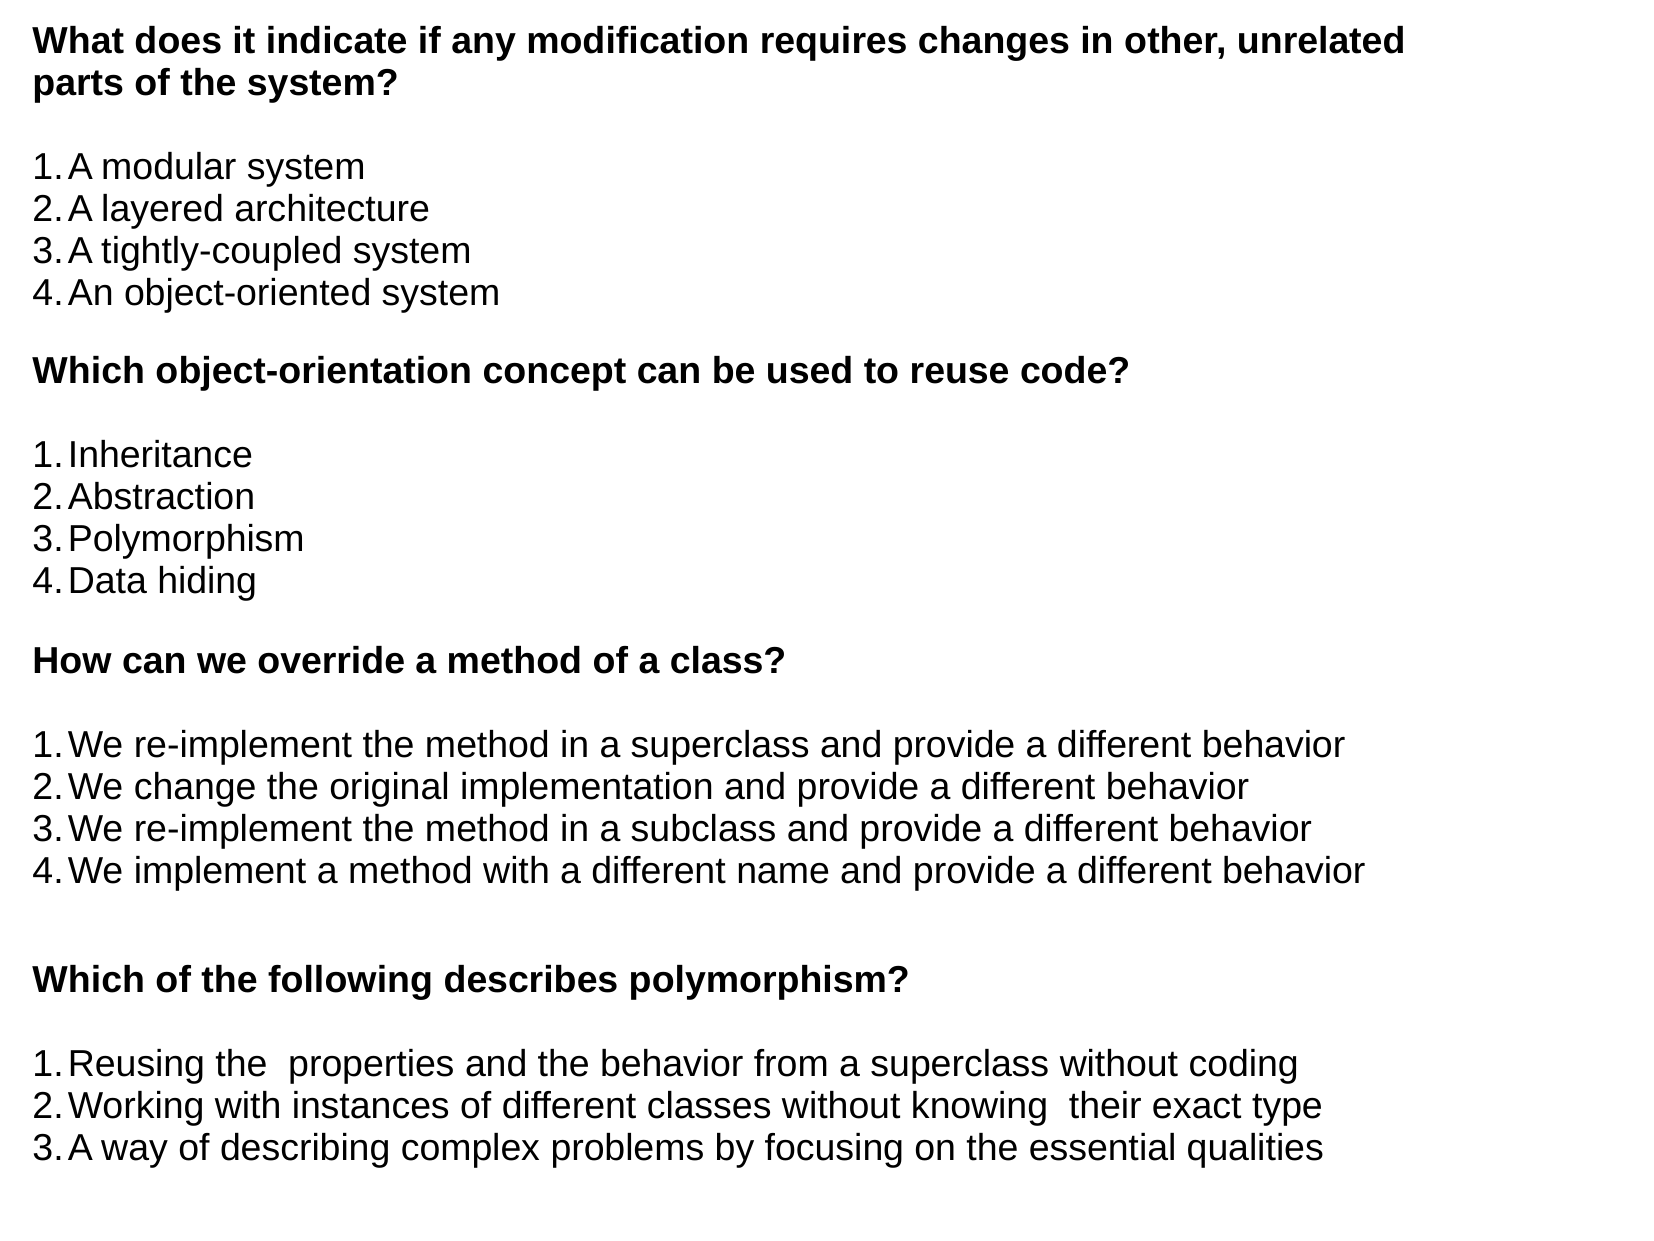

What does it indicate if any modification requires changes in other, unrelated parts of the system?
A modular system
A layered architecture
A tightly-coupled system
An object-oriented system
Which object-orientation concept can be used to reuse code?
Inheritance
Abstraction
Polymorphism
Data hiding
How can we override a method of a class?
We re-implement the method in a superclass and provide a different behavior
We change the original implementation and provide a different behavior
We re-implement the method in a subclass and provide a different behavior
We implement a method with a different name and provide a different behavior
Which of the following describes polymorphism?
Reusing the properties and the behavior from a superclass without coding
Working with instances of different classes without knowing their exact type
A way of describing complex problems by focusing on the essential qualities